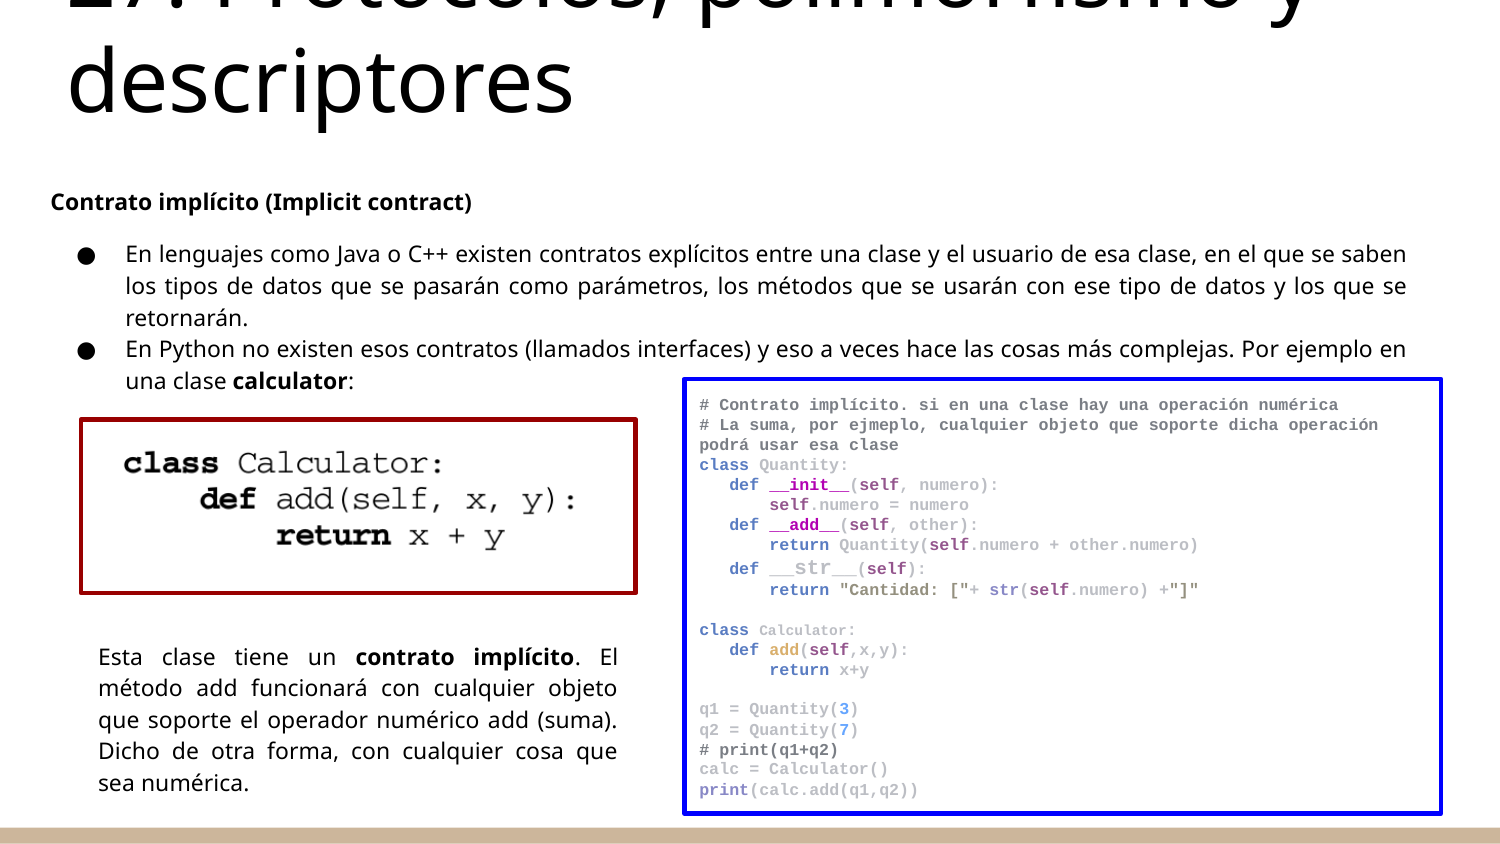

# 27. Protocolos, polimorfismo y descriptores
Contrato implícito (Implicit contract)
En lenguajes como Java o C++ existen contratos explícitos entre una clase y el usuario de esa clase, en el que se saben los tipos de datos que se pasarán como parámetros, los métodos que se usarán con ese tipo de datos y los que se retornarán.
En Python no existen esos contratos (llamados interfaces) y eso a veces hace las cosas más complejas. Por ejemplo en una clase calculator:
# Contrato implícito. si en una clase hay una operación numérica
# La suma, por ejmeplo, cualquier objeto que soporte dicha operación podrá usar esa clase
class Quantity:
 def __init__(self, numero):
 self.numero = numero
 def __add__(self, other):
 return Quantity(self.numero + other.numero)
 def __str__(self):
 return "Cantidad: ["+ str(self.numero) +"]"
class Calculator:
 def add(self,x,y):
 return x+y
q1 = Quantity(3)
q2 = Quantity(7)
# print(q1+q2)
calc = Calculator()
print(calc.add(q1,q2))
Esta clase tiene un contrato implícito. El método add funcionará con cualquier objeto que soporte el operador numérico add (suma). Dicho de otra forma, con cualquier cosa que sea numérica.